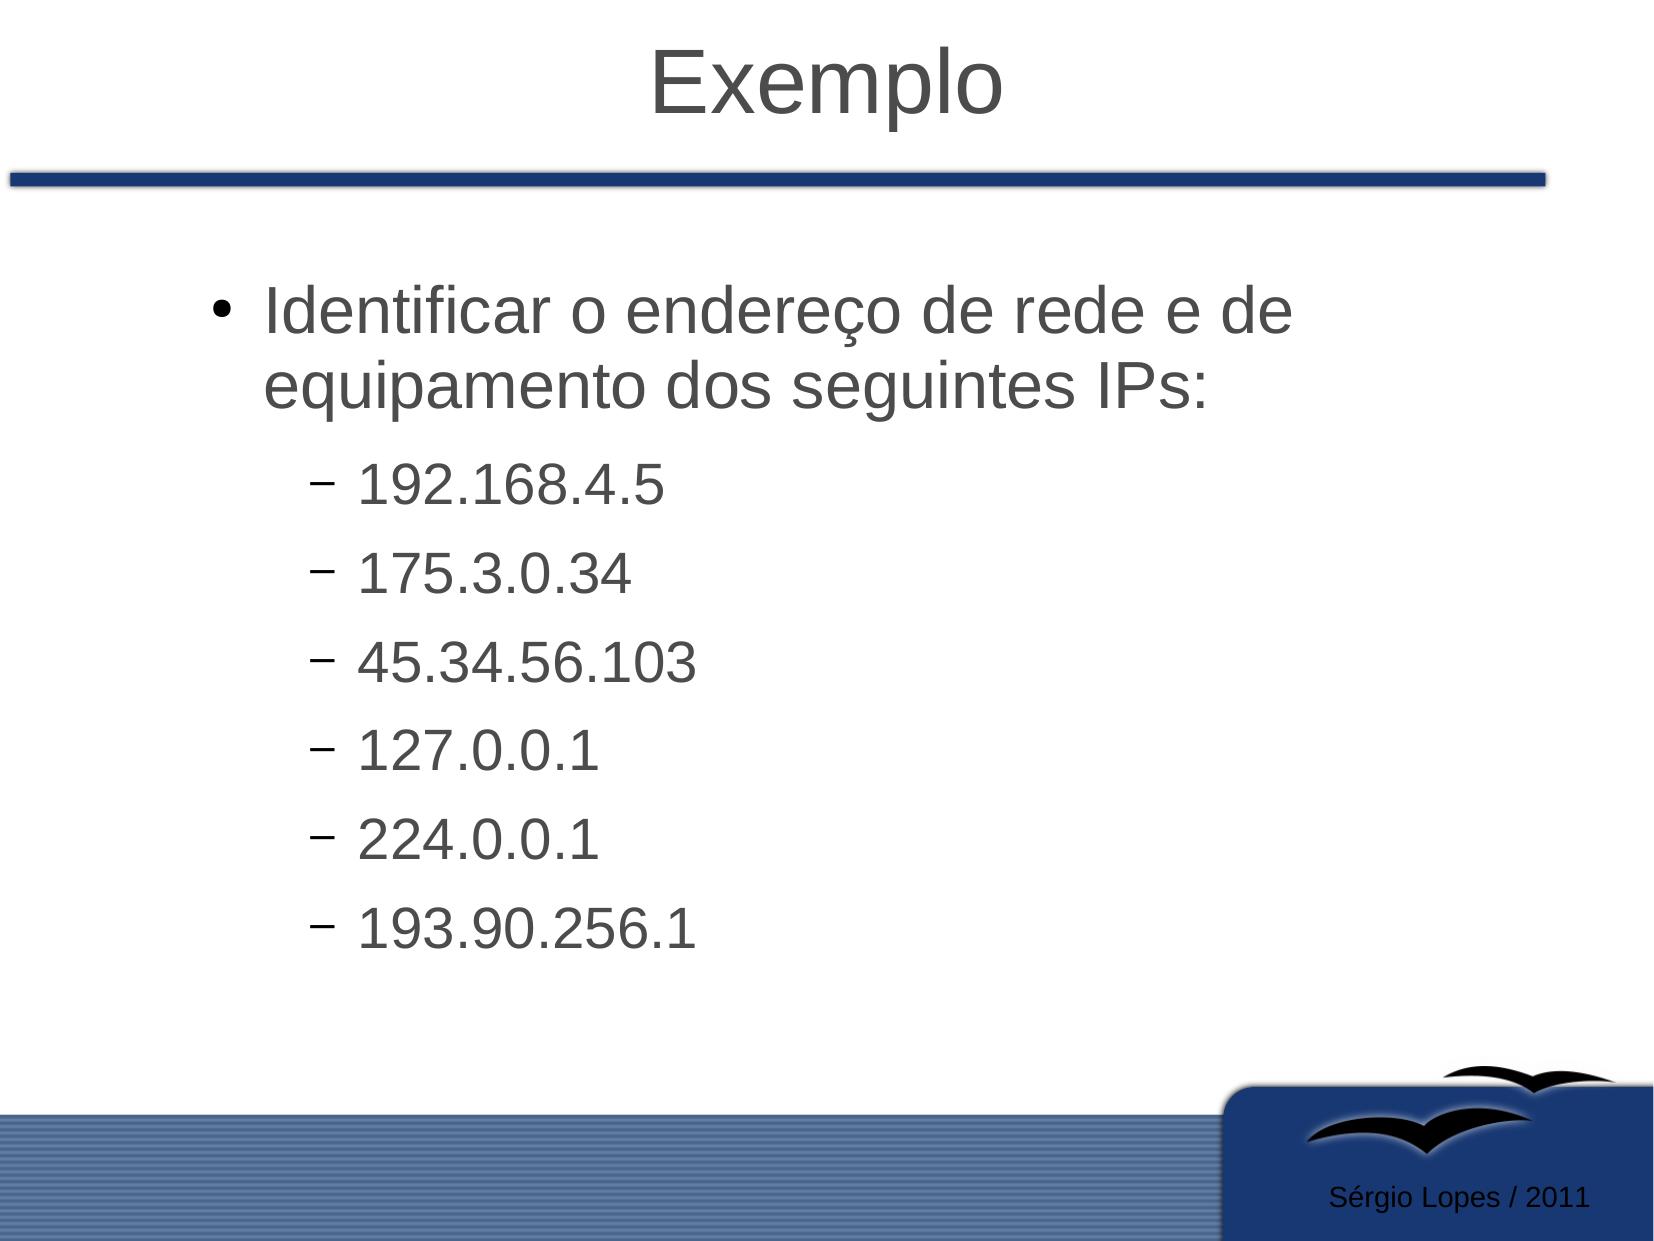

# Exemplo
Identificar o endereço de rede e de equipamento dos seguintes IPs:
192.168.4.5
175.3.0.34
45.34.56.103
127.0.0.1
224.0.0.1
193.90.256.1
Sérgio Lopes / 2011